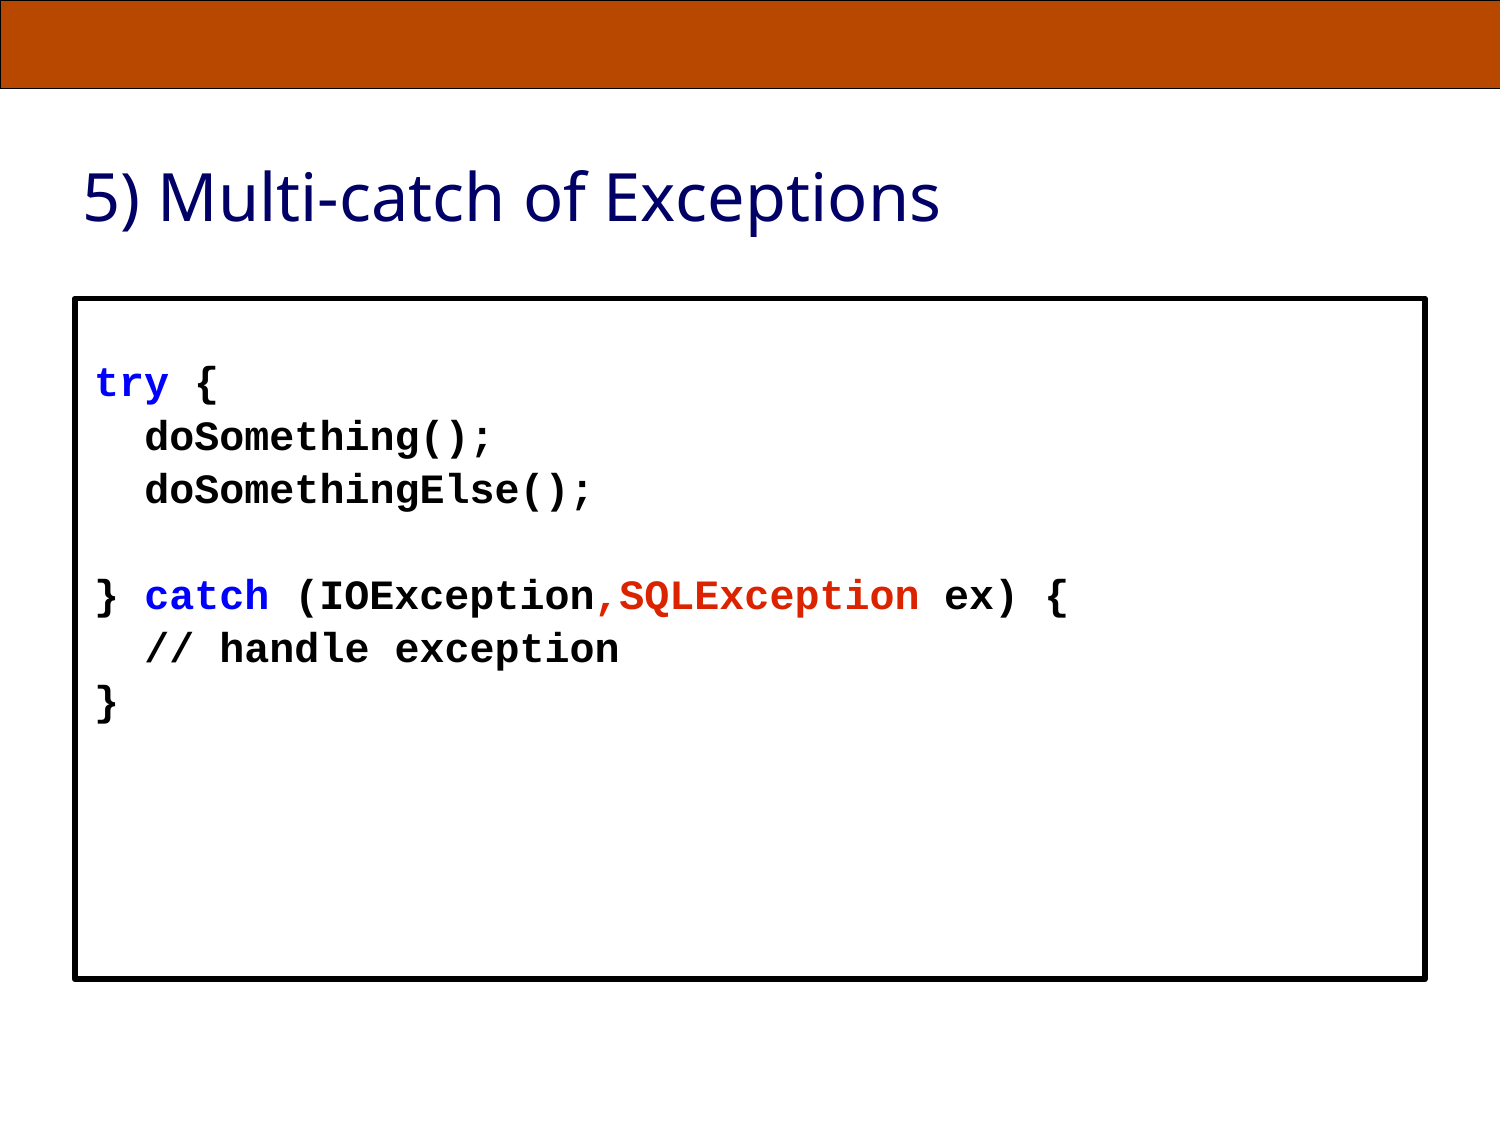

# 5) Multi-catch of Exceptions
try {
 doSomething();
 doSomethingElse();
} catch (IOException,SQLException ex) {
 // handle exception
}